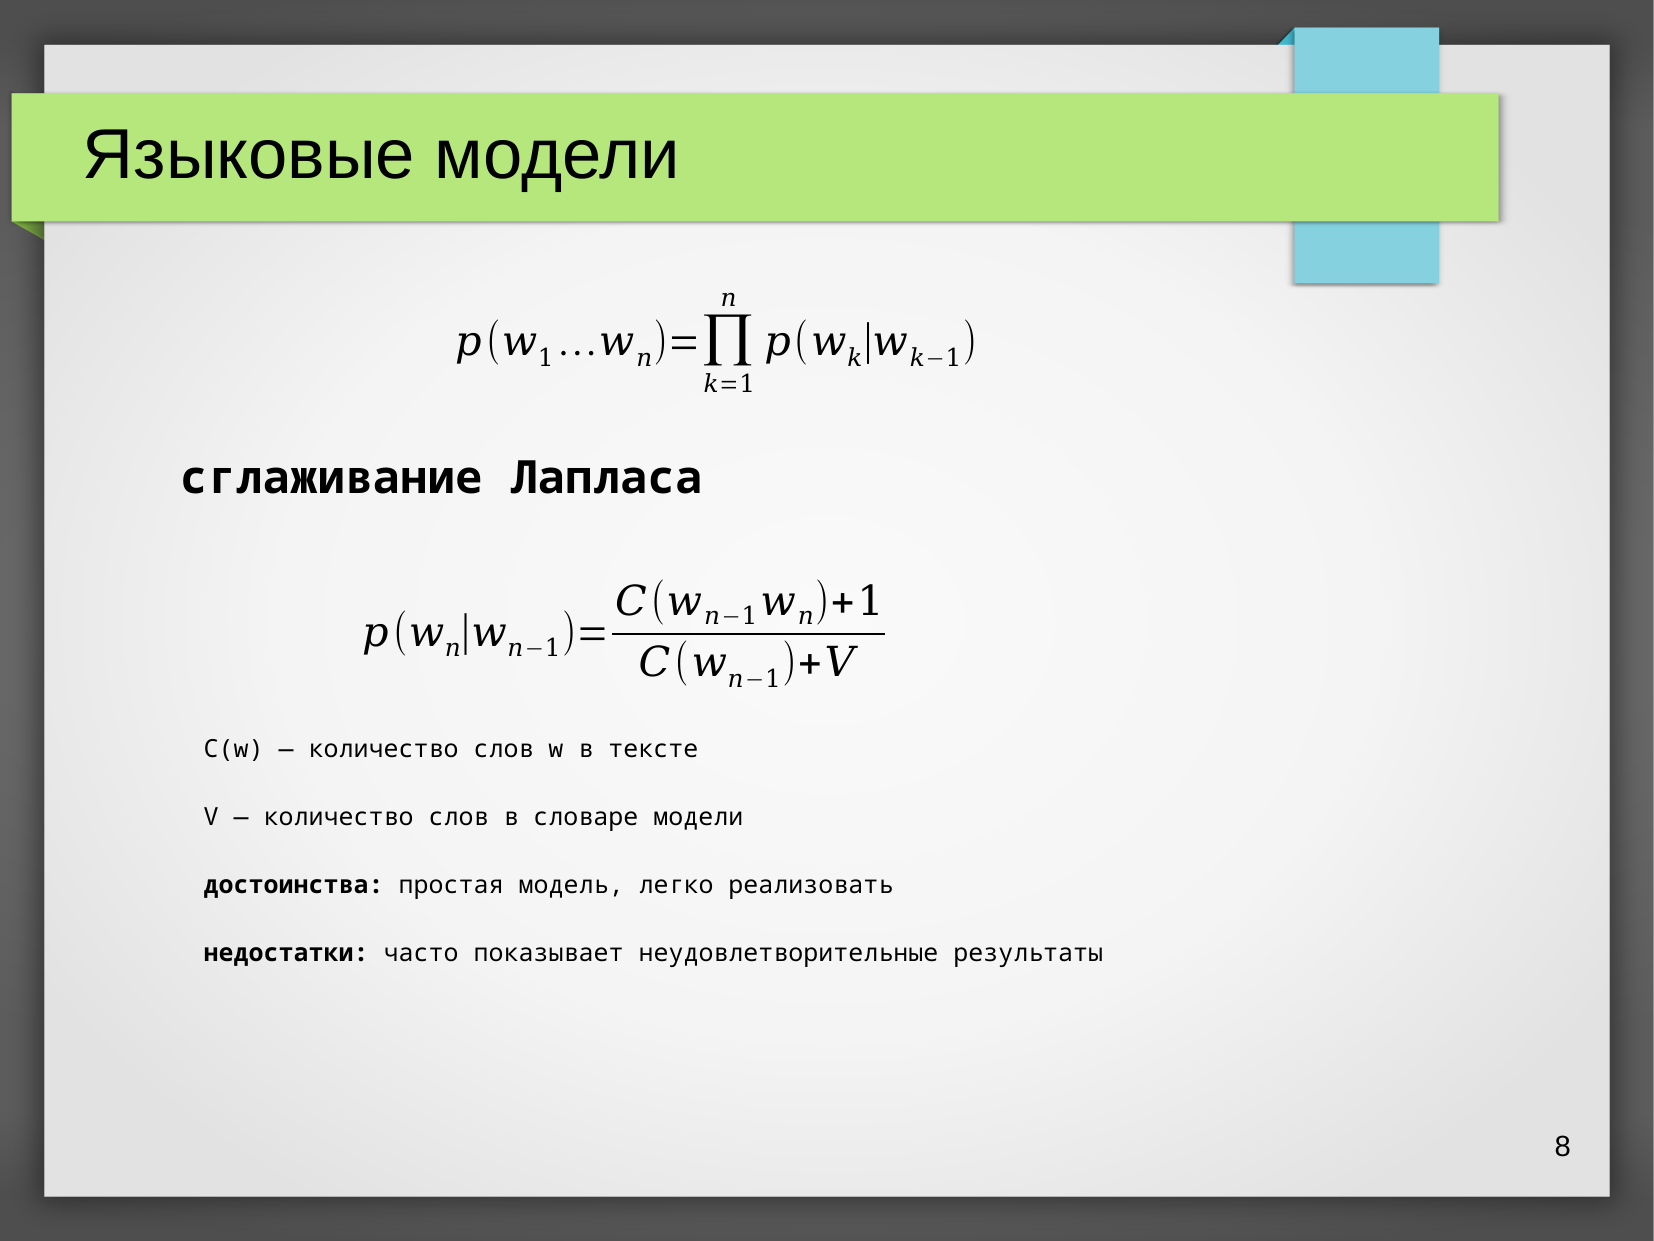

# Языковые модели
сглаживание Лапласа
С(w) — количество слов w в тексте
V — количество слов в словаре модели
достоинства: простая модель, легко реализовать
недостатки: часто показывает неудовлетворительные результаты
8